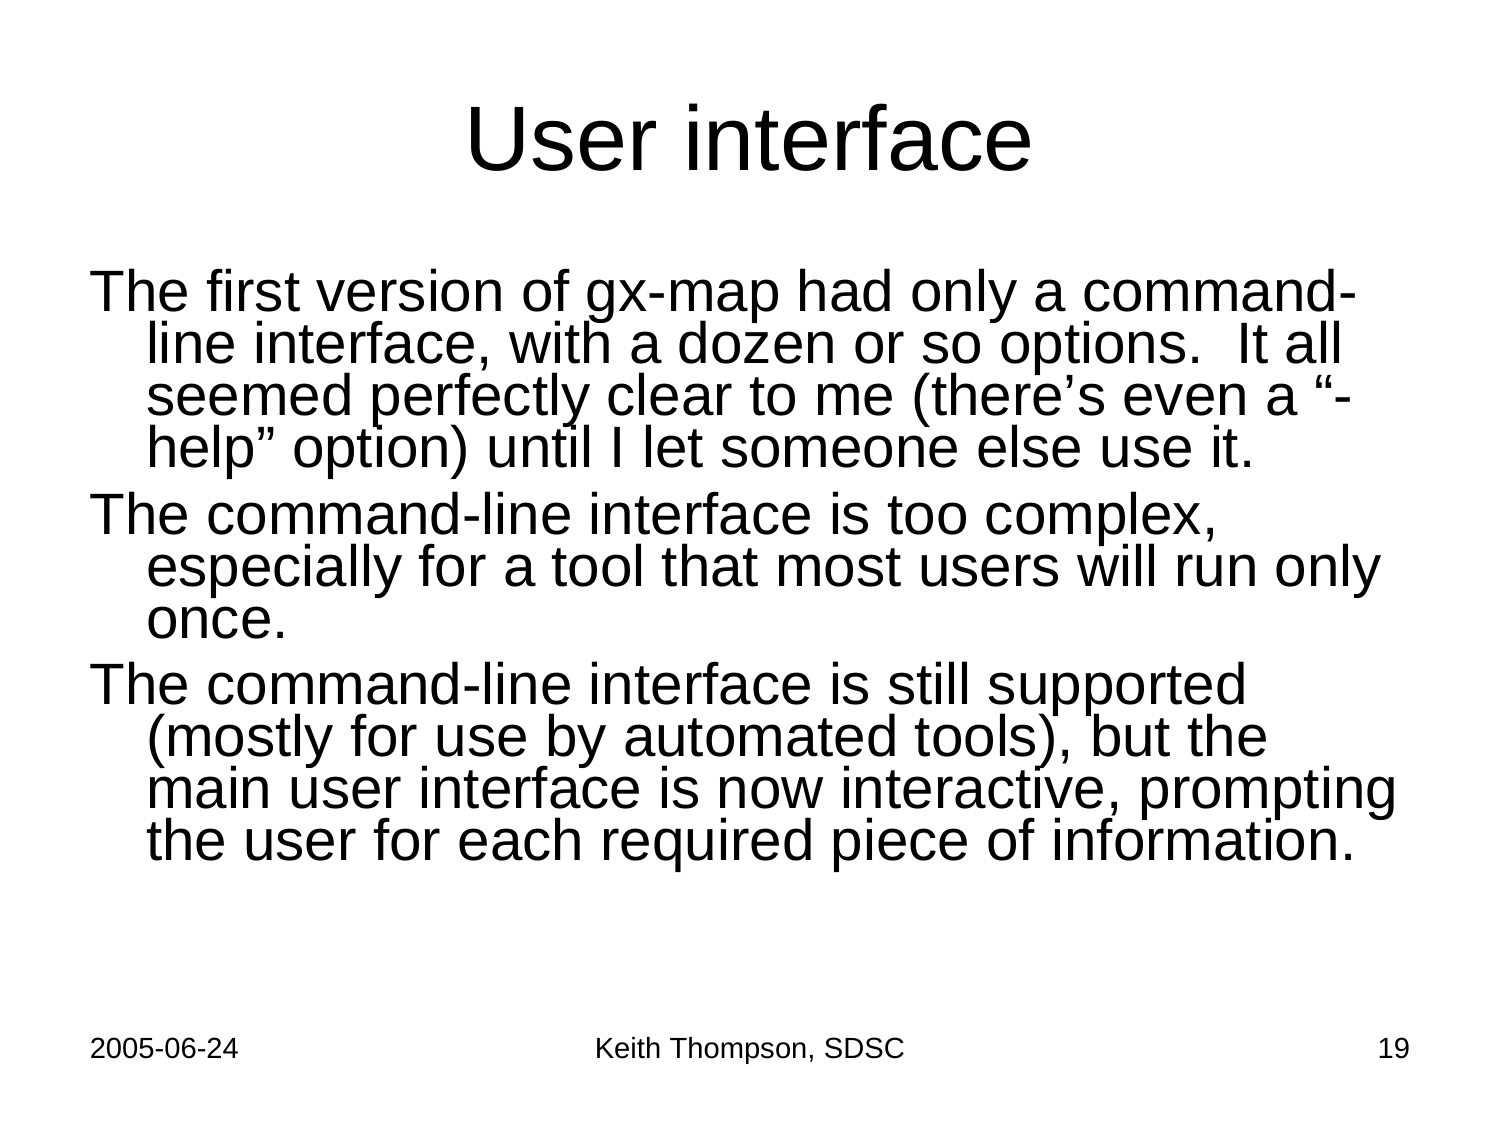

# User interface
The first version of gx-map had only a command-line interface, with a dozen or so options. It all seemed perfectly clear to me (there’s even a “-help” option) until I let someone else use it.
The command-line interface is too complex, especially for a tool that most users will run only once.
The command-line interface is still supported (mostly for use by automated tools), but the main user interface is now interactive, prompting the user for each required piece of information.
2005-06-24
Keith Thompson, SDSC
19